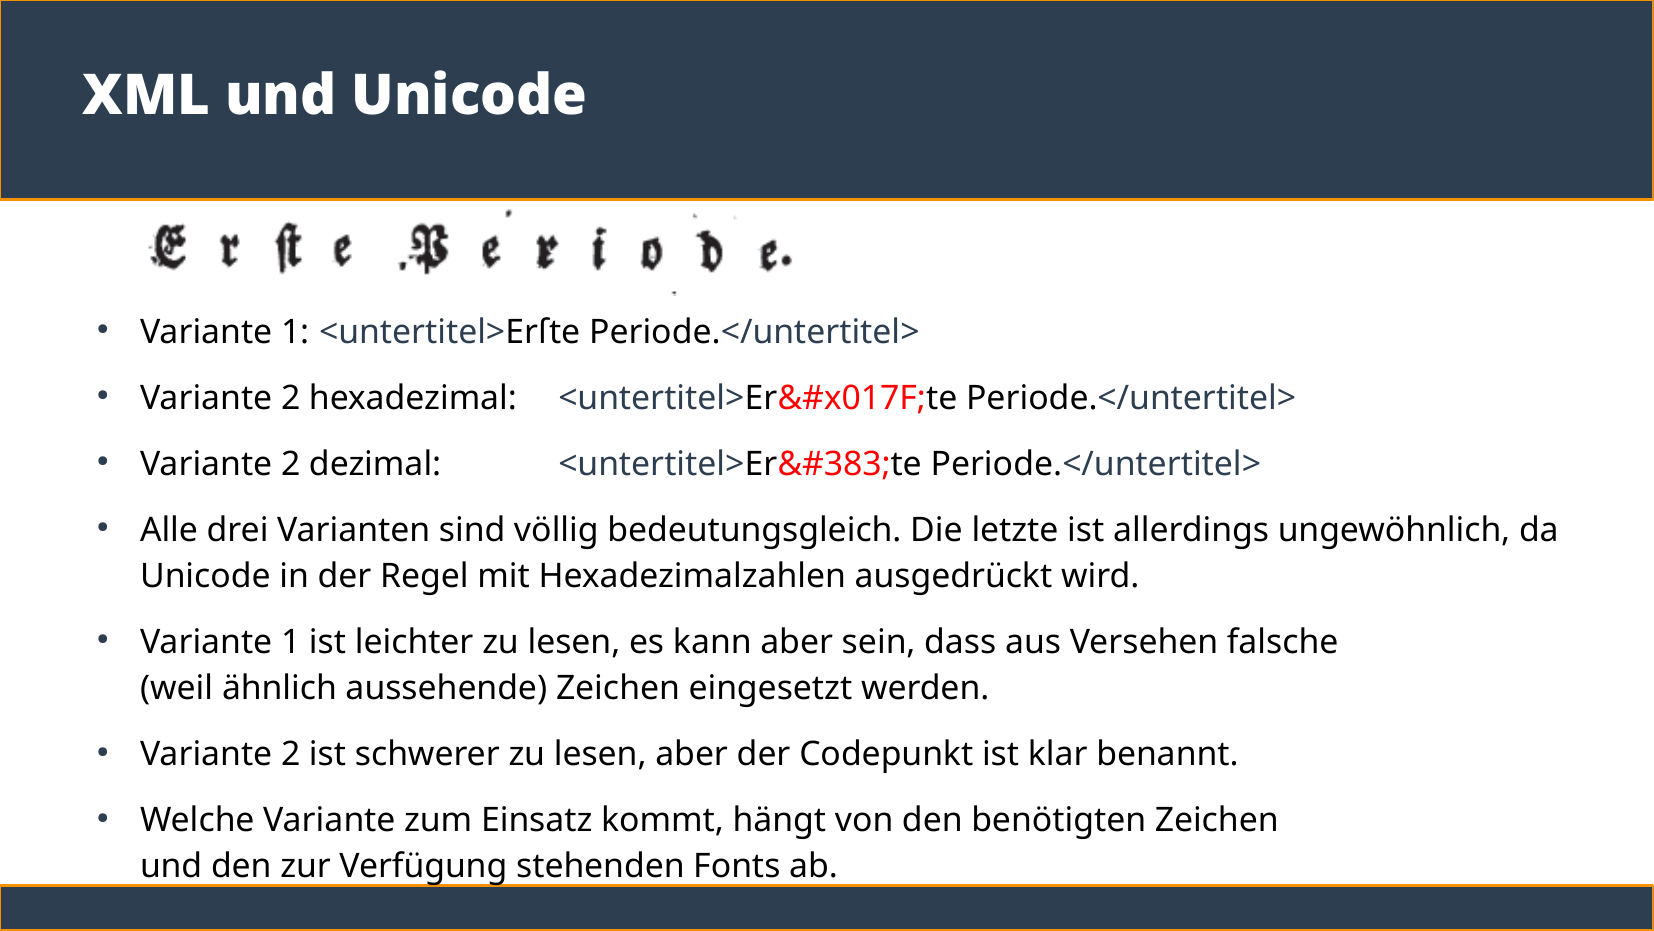

# XML und Unicode
Variante 1: 				<untertitel>Erſte Periode.</untertitel>
Variante 2 hexadezimal: 	<untertitel>Er&#x017F;te Periode.</untertitel>
Variante 2 dezimal: 		<untertitel>Er&#383;te Periode.</untertitel>
Alle drei Varianten sind völlig bedeutungsgleich. Die letzte ist allerdings ungewöhnlich, da Unicode in der Regel mit Hexadezimalzahlen ausgedrückt wird.
Variante 1 ist leichter zu lesen, es kann aber sein, dass aus Versehen falsche
(weil ähnlich aussehende) Zeichen eingesetzt werden.
Variante 2 ist schwerer zu lesen, aber der Codepunkt ist klar benannt.
Welche Variante zum Einsatz kommt, hängt von den benötigten Zeichen
und den zur Verfügung stehenden Fonts ab.